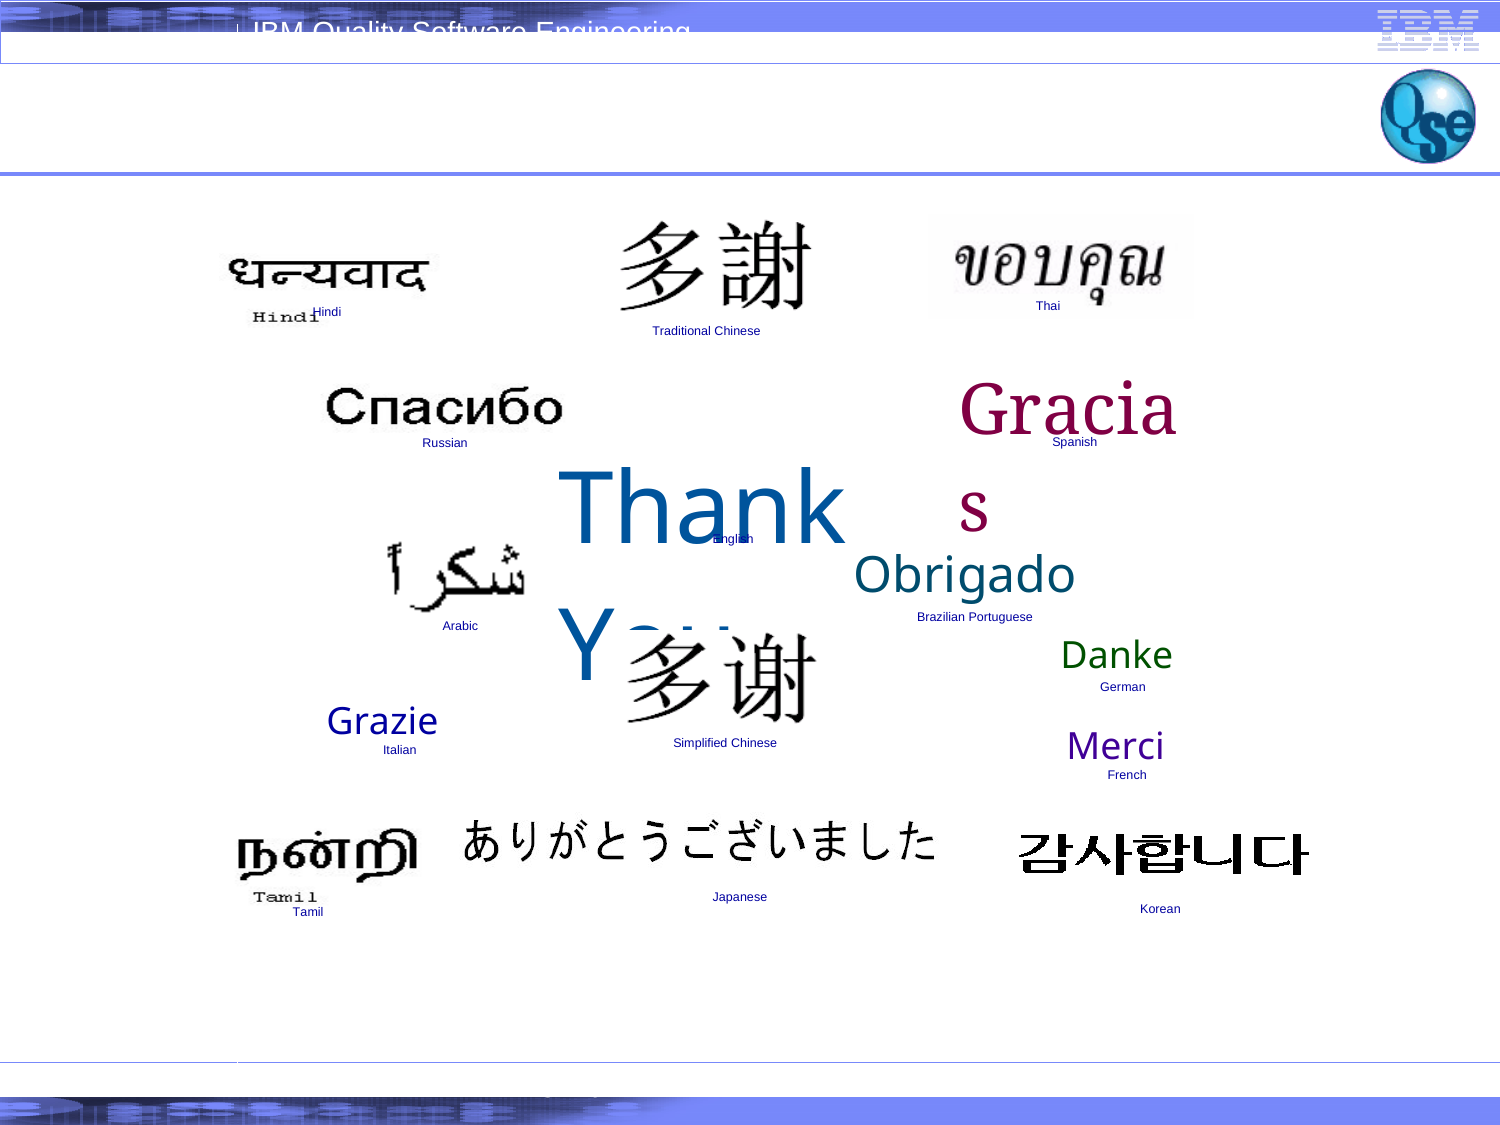

Thai
Hindi
Traditional Chinese
Gracias
Spanish
Russian
Thank You
English
Obrigado
Brazilian Portuguese
Arabic
Danke
German
Grazie
Merci
Simplified Chinese
Italian
French
Japanese
Korean
Tamil
51